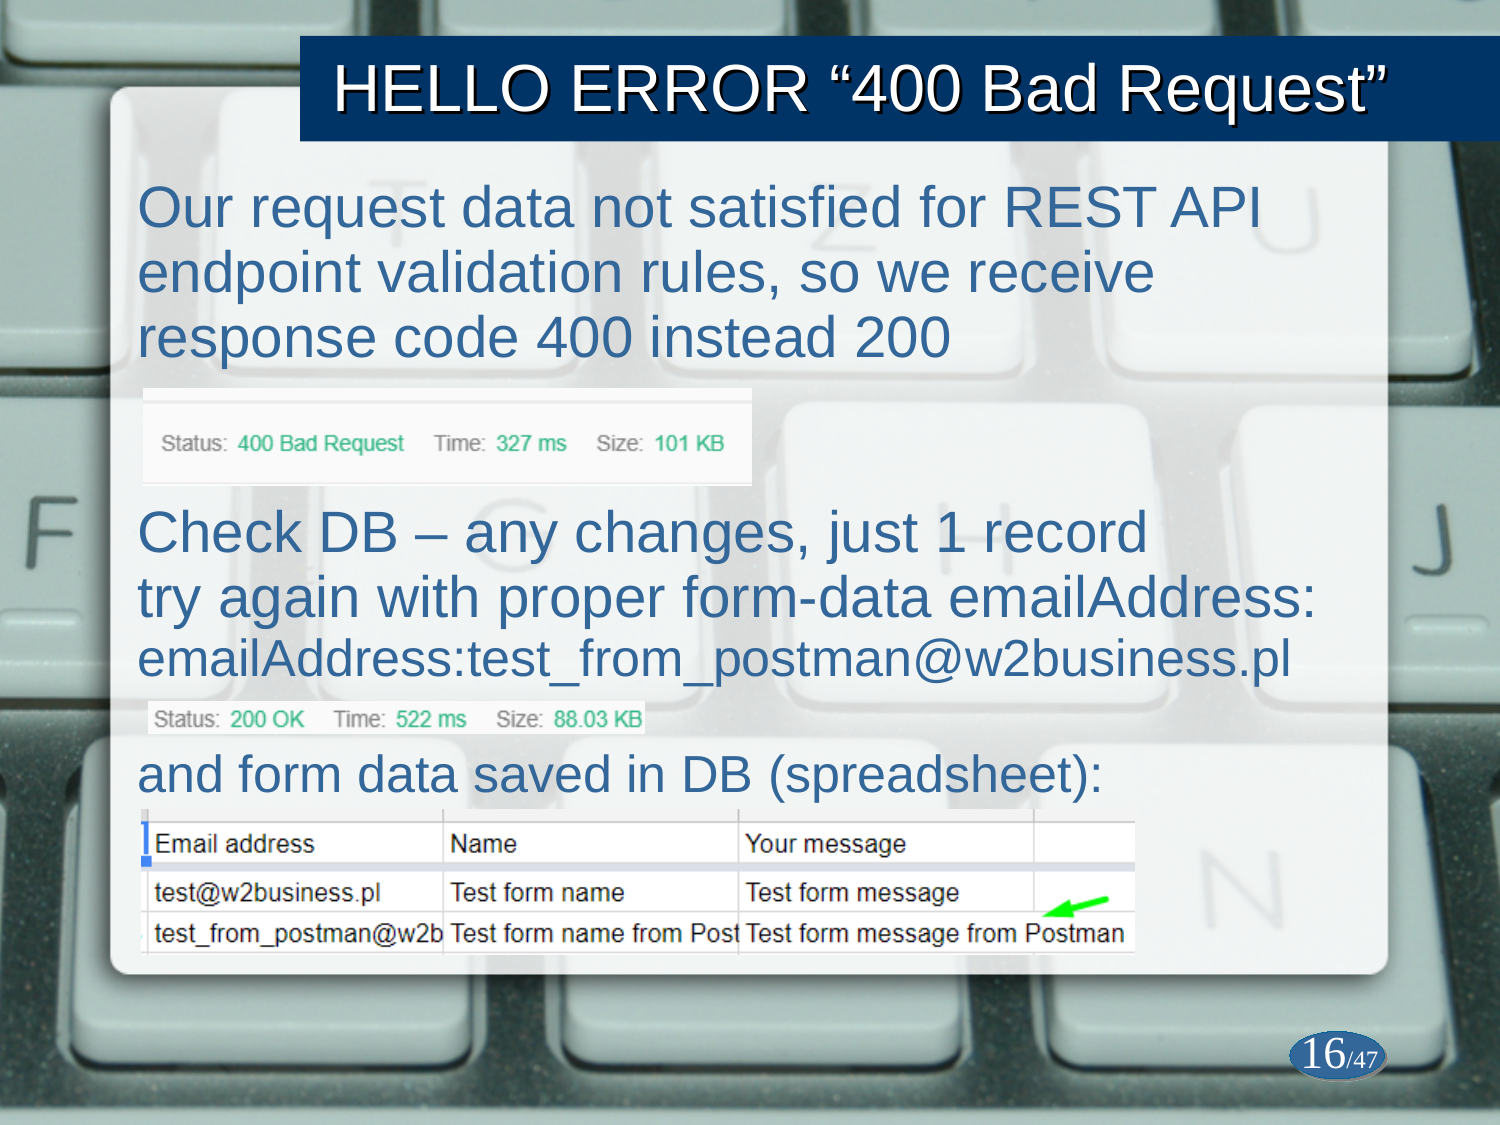

# HELLO ERROR “400 Bad Request”
Our request data not satisfied for REST API endpoint validation rules, so we receive response code 400 instead 200
Check DB – any changes, just 1 record
try again with proper form-data emailAddress:
emailAddress:test_from_postman@w2business.pl
and form data saved in DB (spreadsheet):
16